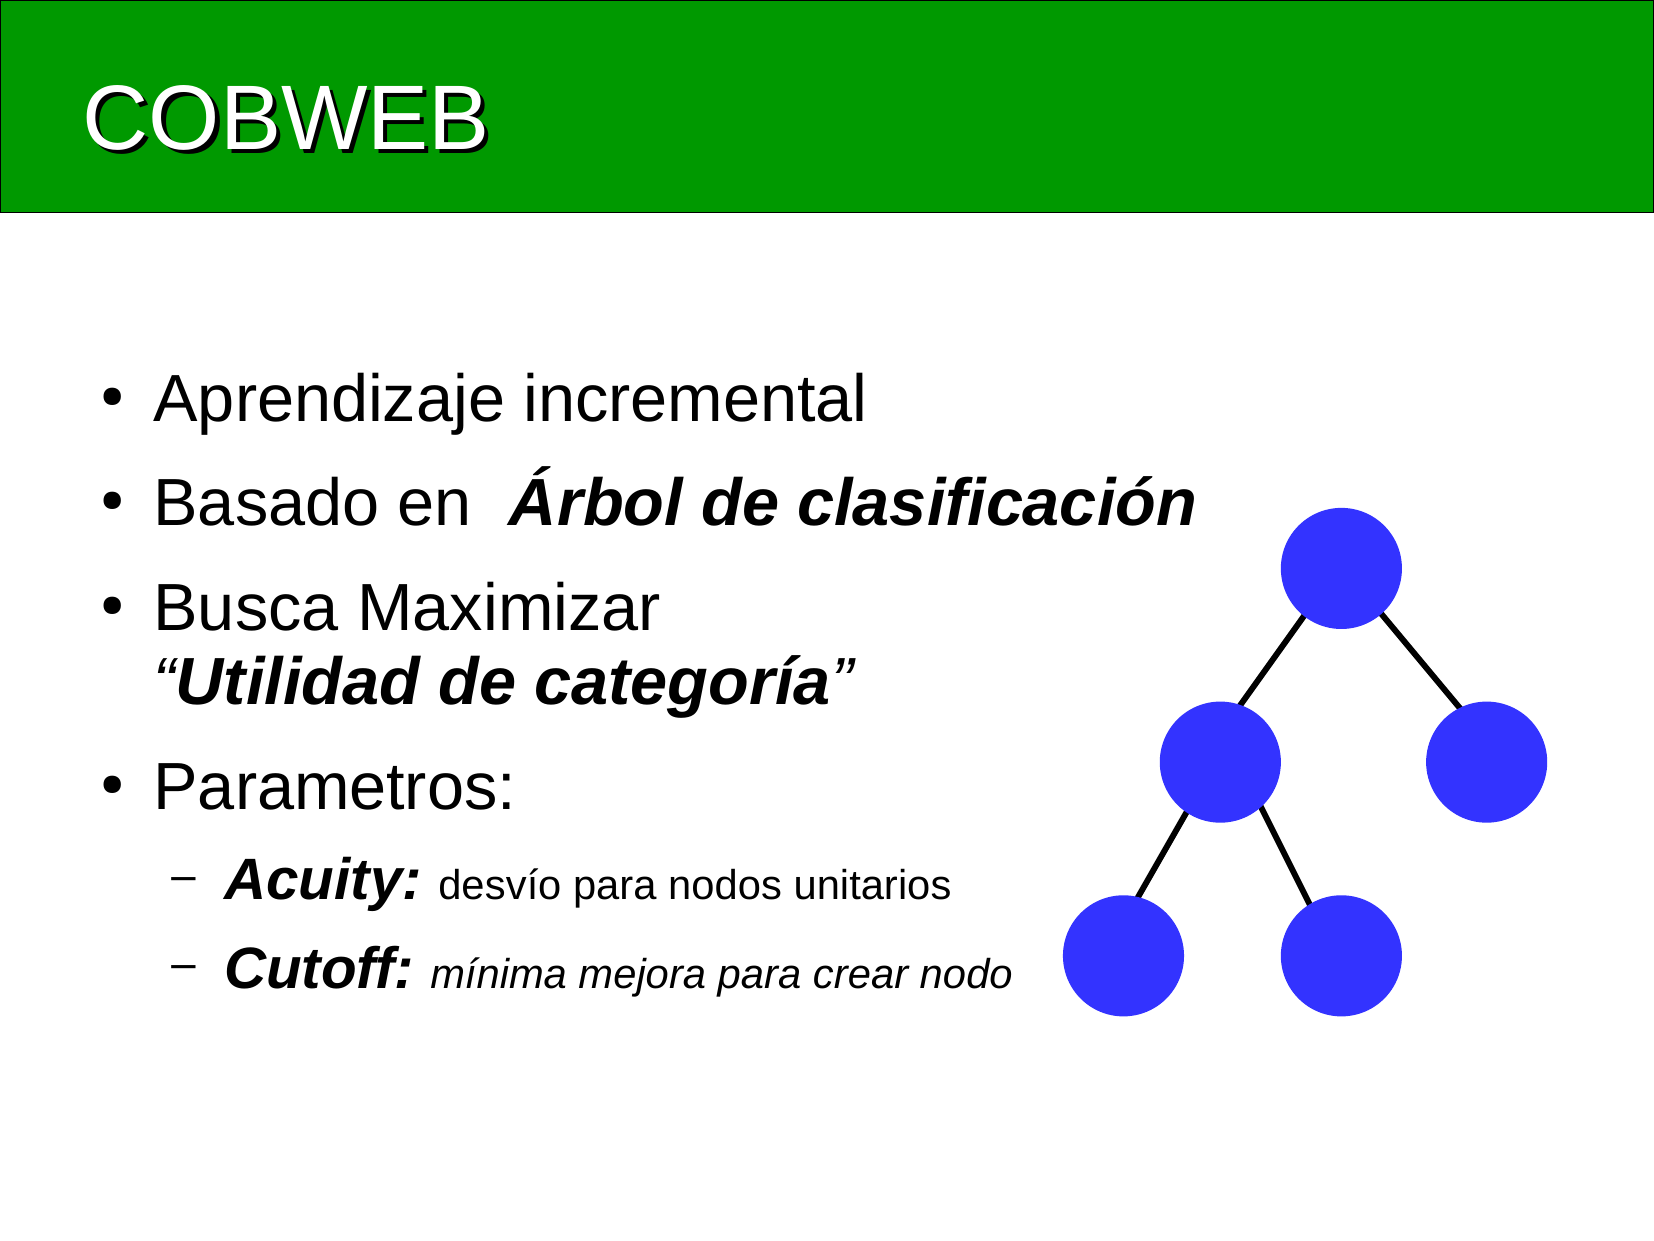

COBWEB
# Aprendizaje incremental
Basado en Árbol de clasificación
Busca Maximizar
“Utilidad de categoría”
Parametros:
Acuity: desvío para nodos unitarios
Cutoff: mínima mejora para crear nodo